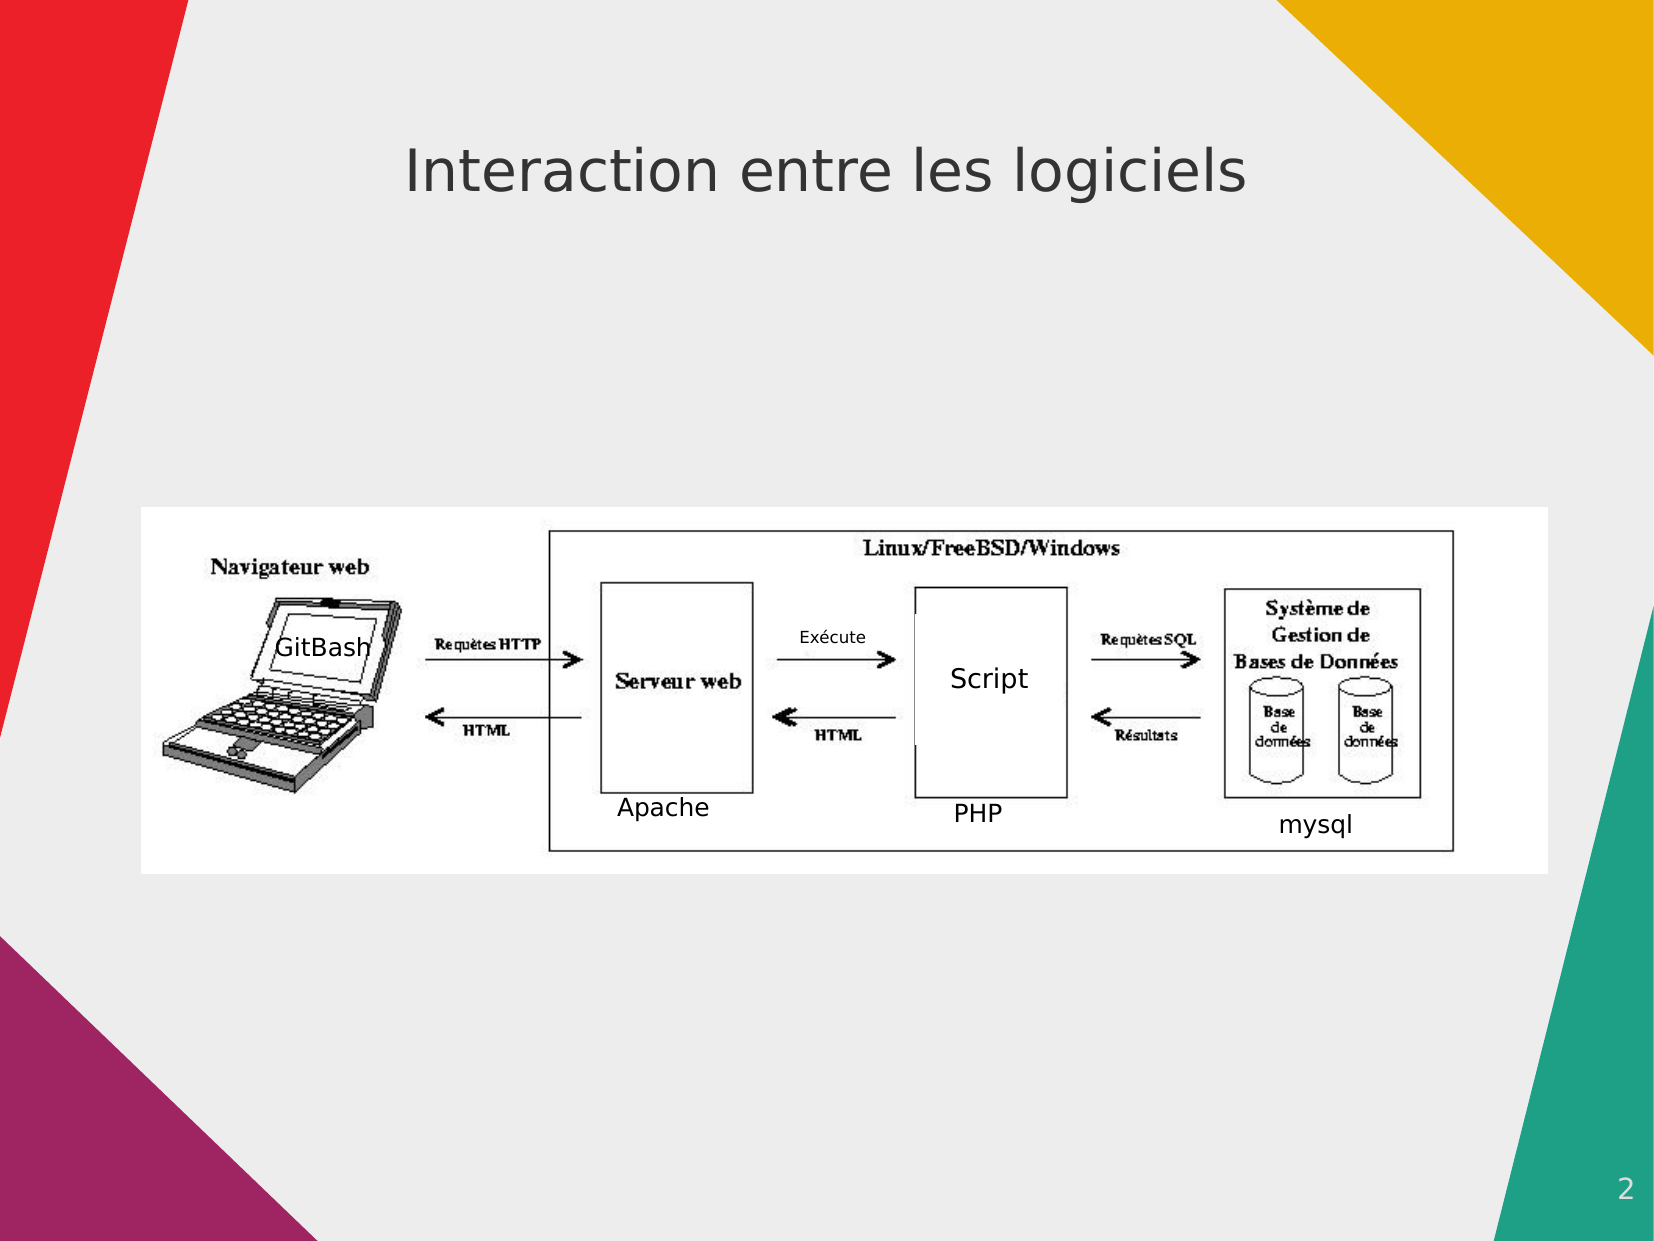

# Interaction entre les logiciels
Script
GitBash
Exécute
Apache
PHP
mysql
2